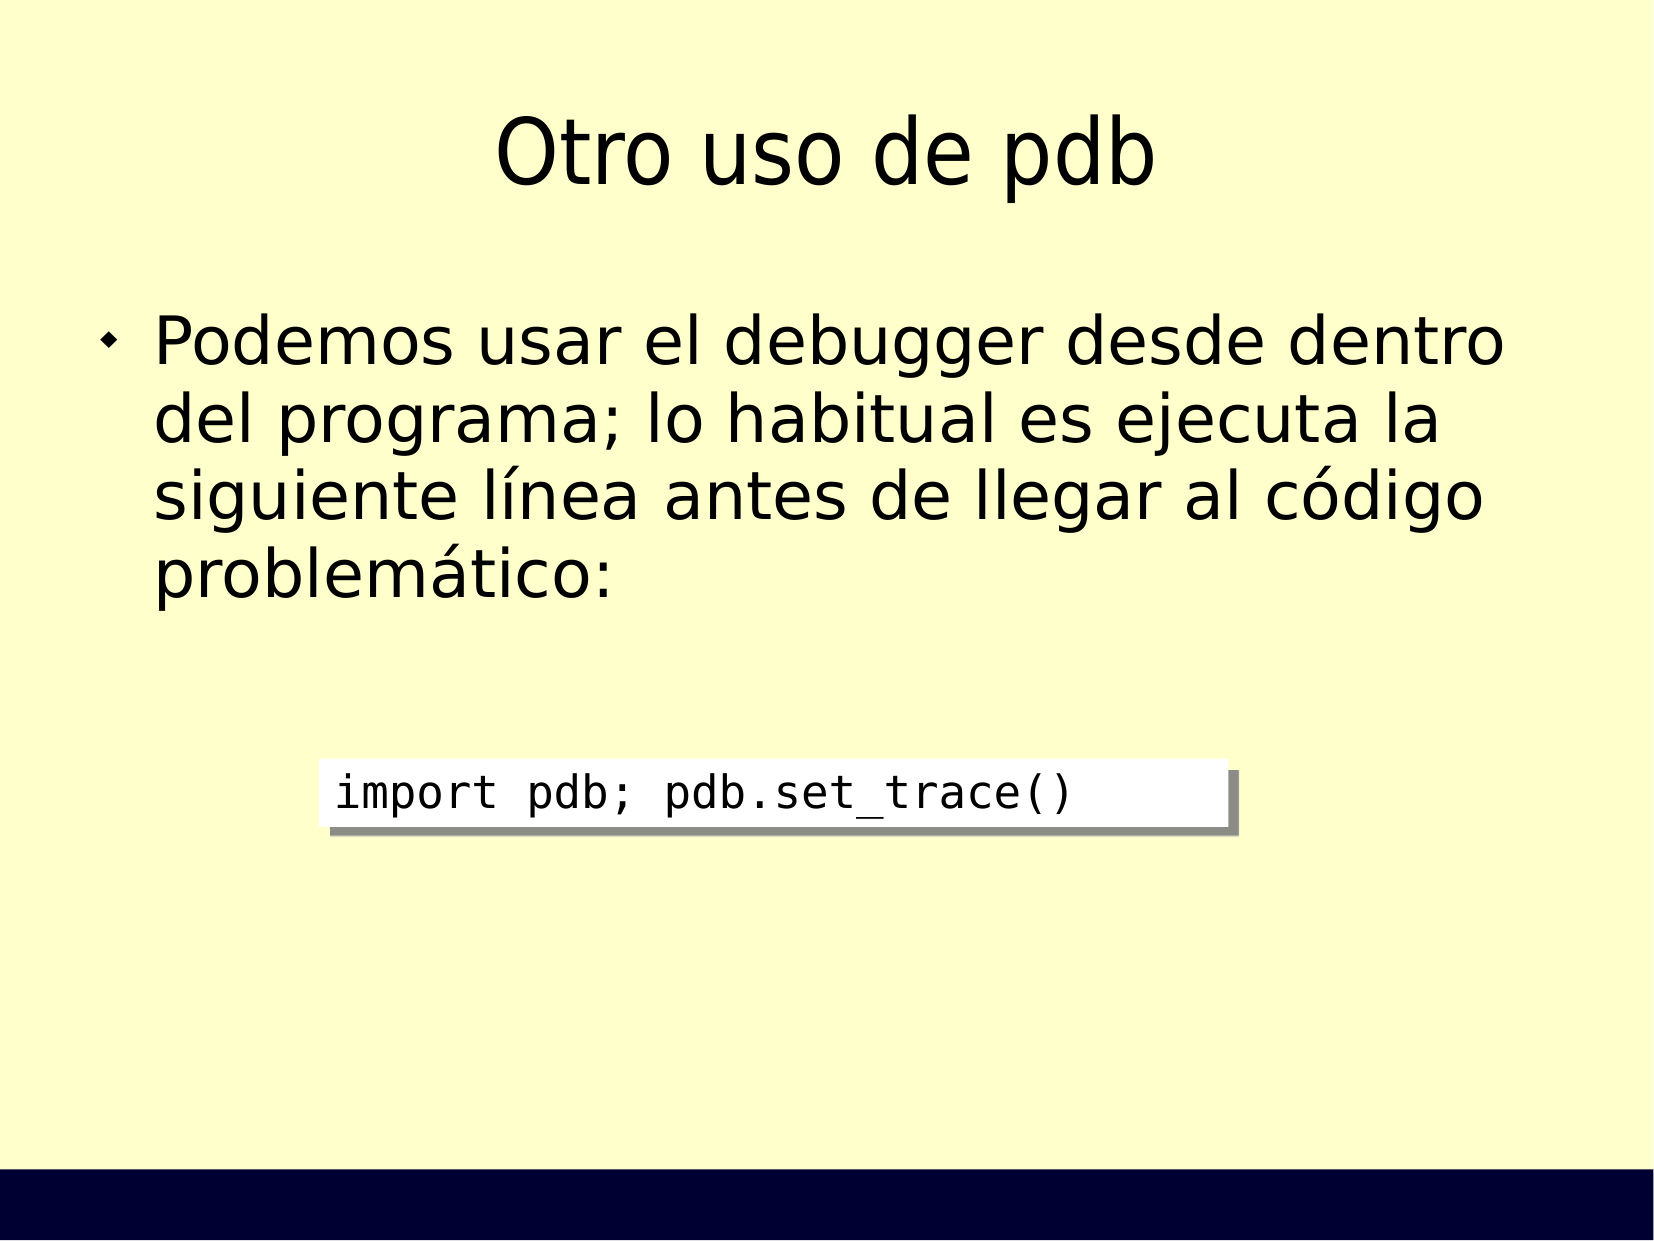

# Otro uso de pdb
Podemos usar el debugger desde dentro del programa; lo habitual es ejecuta la siguiente línea antes de llegar al código problemático:
import pdb; pdb.set_trace()